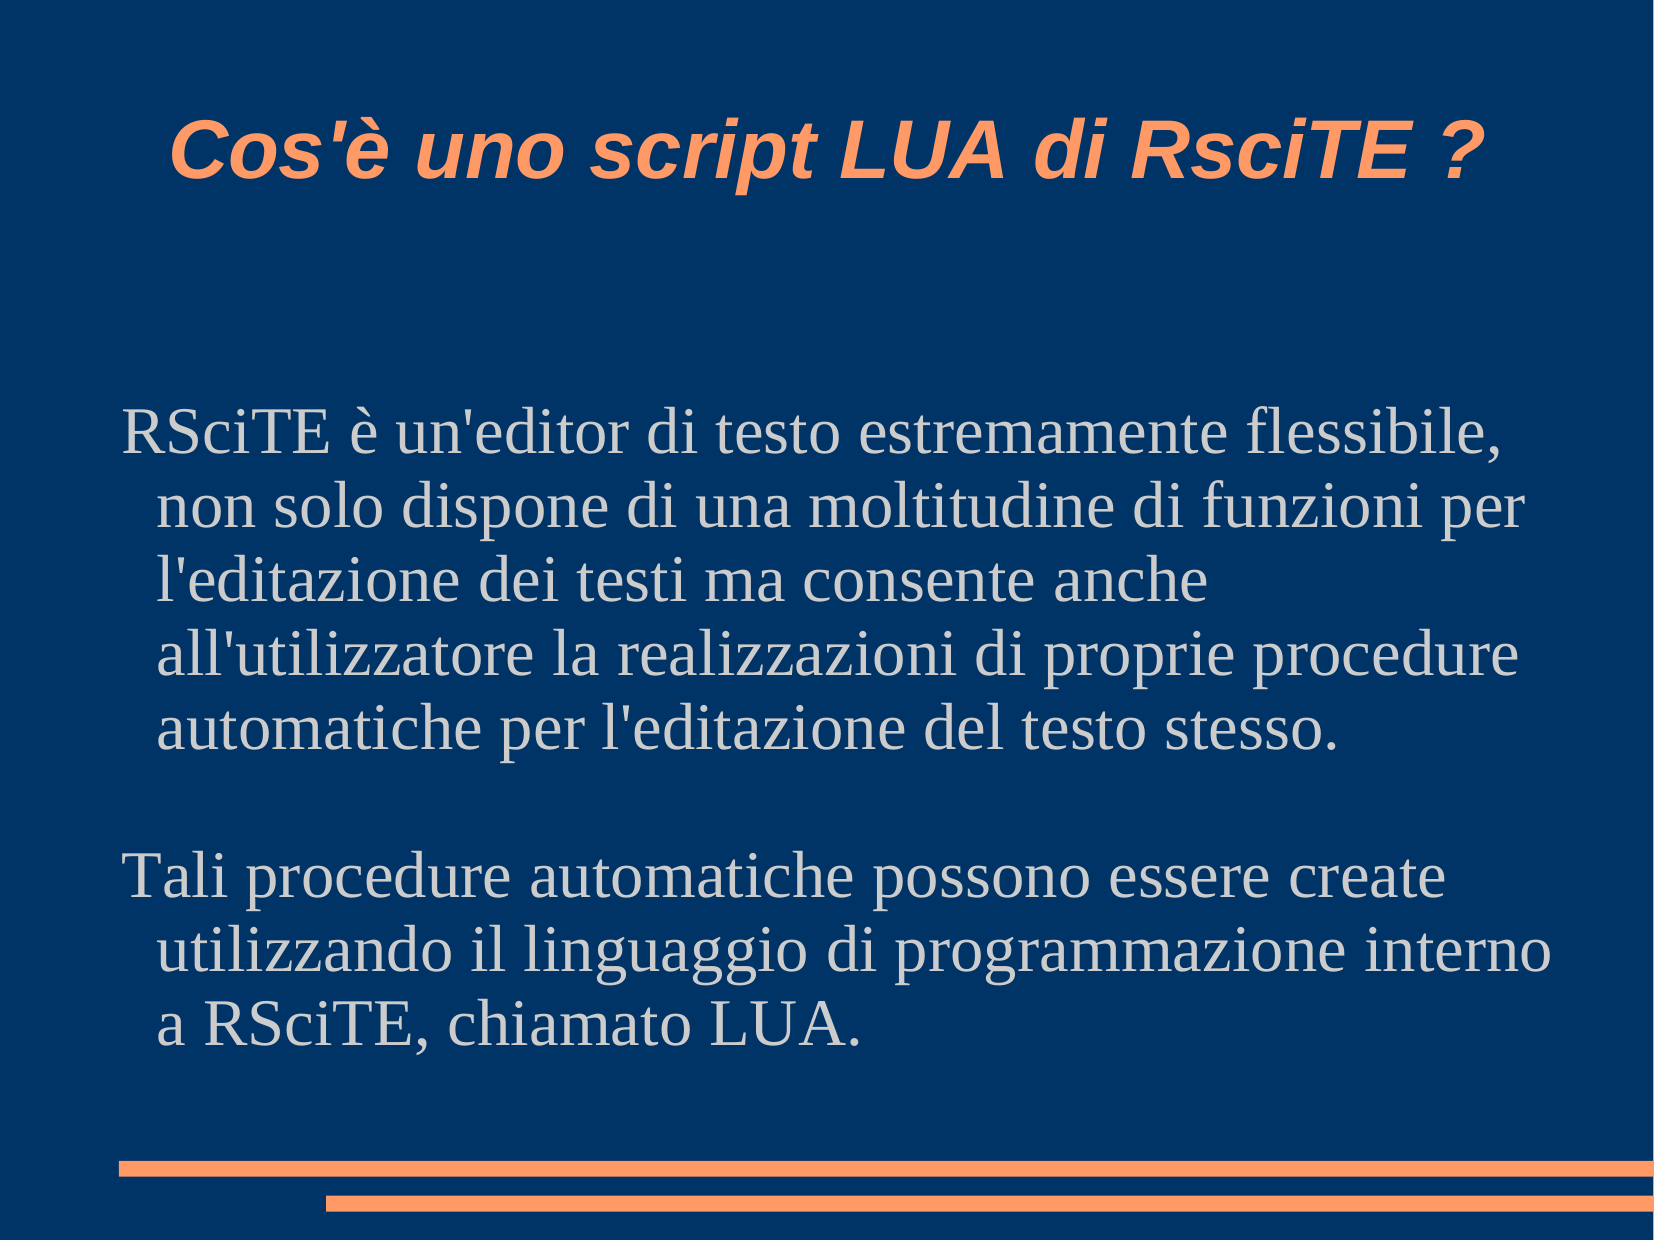

# Cos'è uno script LUA di RsciTE ?
RSciTE è un'editor di testo estremamente flessibile, non solo dispone di una moltitudine di funzioni per l'editazione dei testi ma consente anche all'utilizzatore la realizzazioni di proprie procedure automatiche per l'editazione del testo stesso.
Tali procedure automatiche possono essere create utilizzando il linguaggio di programmazione interno a RSciTE, chiamato LUA.